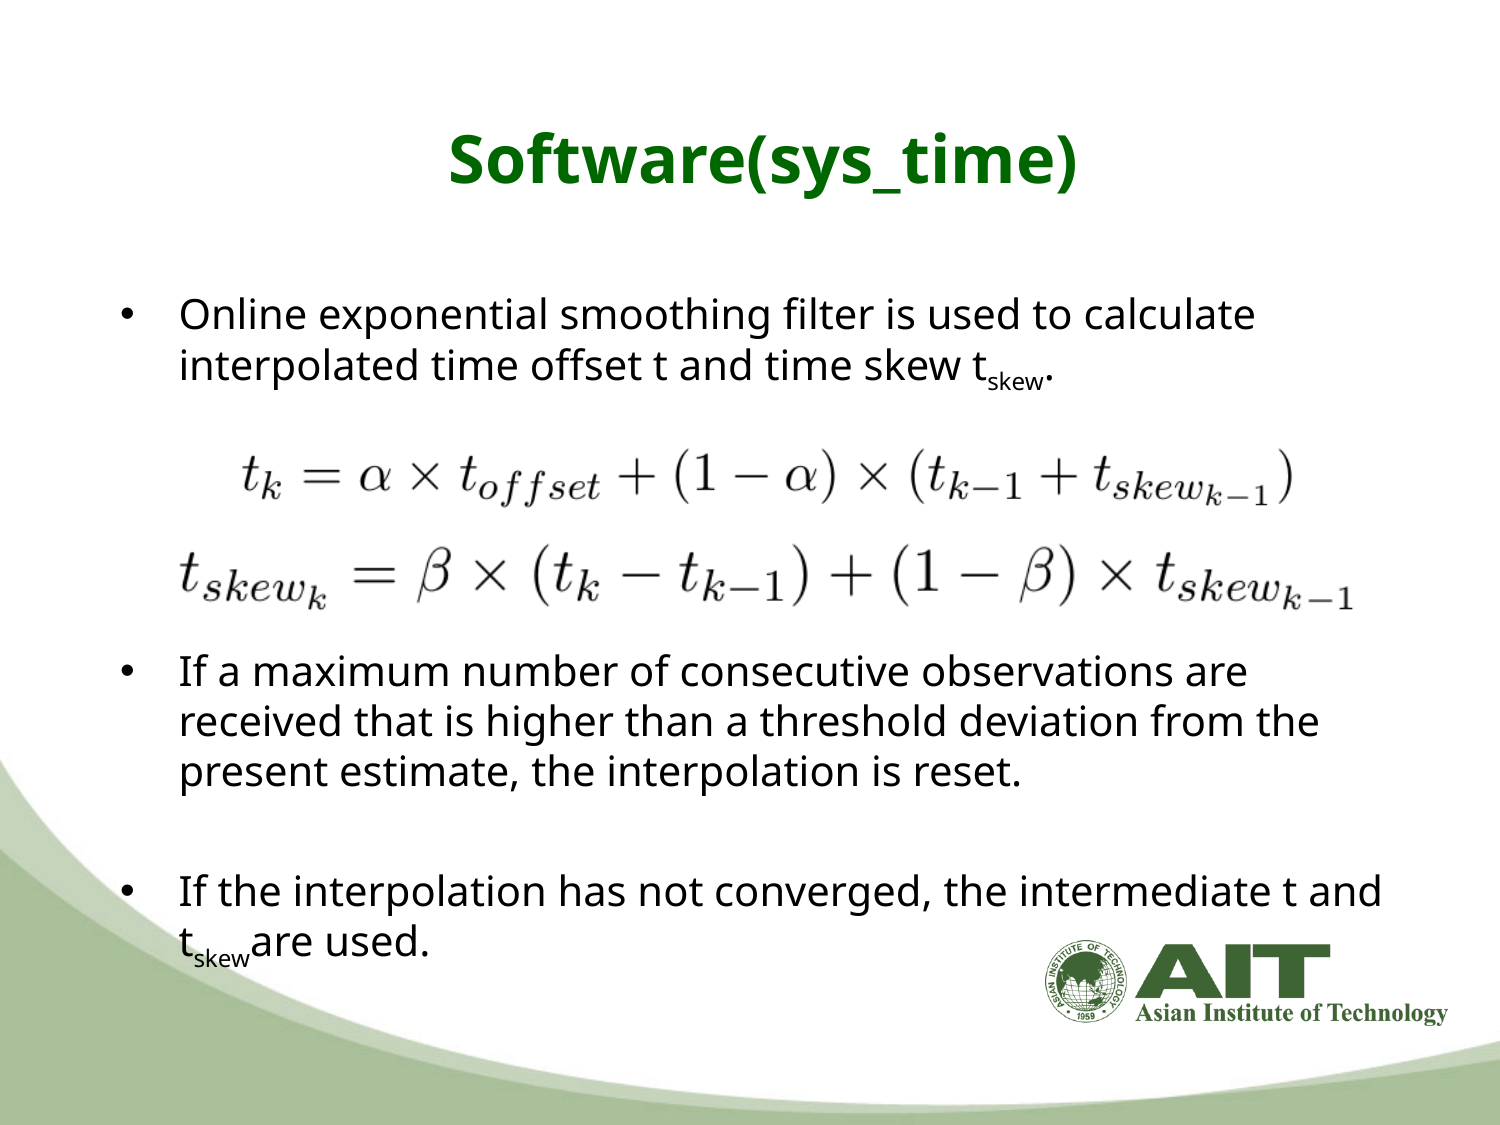

# Software(sys_time)
Online exponential smoothing filter is used to calculate interpolated time offset t and time skew tskew.
If a maximum number of consecutive observations are received that is higher than a threshold deviation from the present estimate, the interpolation is reset.
If the interpolation has not converged, the intermediate t and tskeware used.